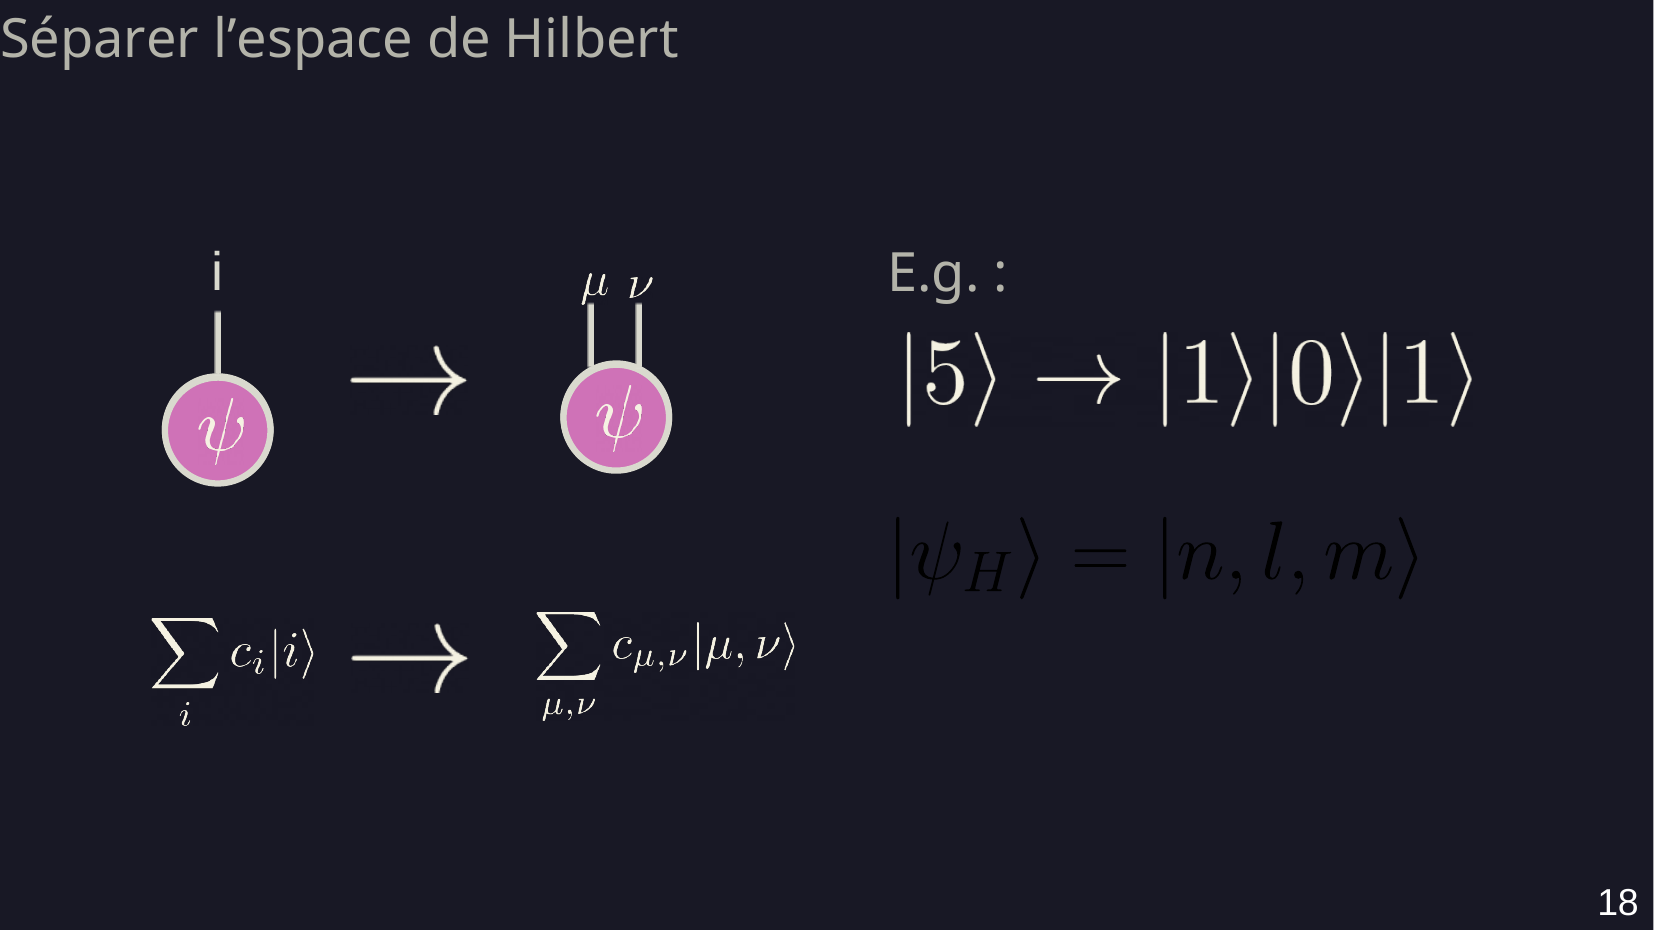

Séparer l’espace de Hilbert
E.g. :
i